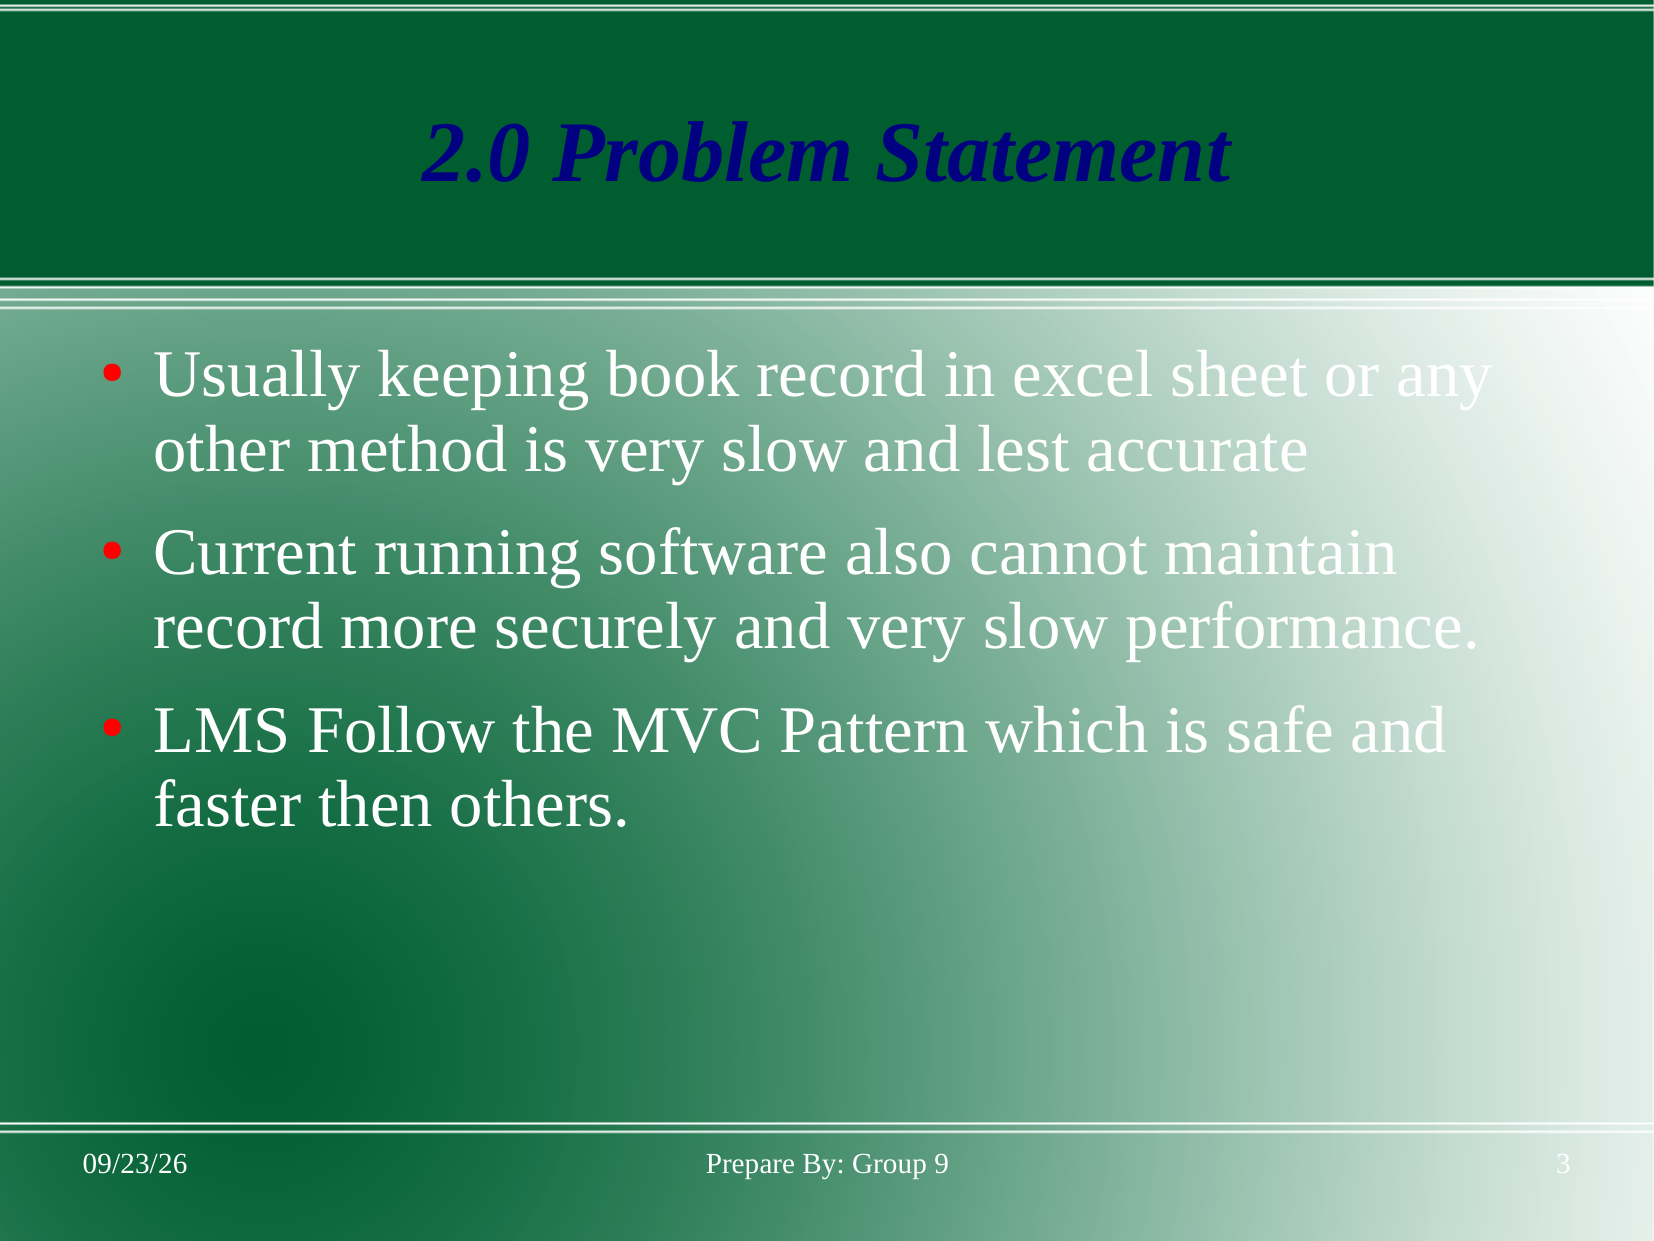

# 2.0 Problem Statement
Usually keeping book record in excel sheet or any other method is very slow and lest accurate
Current running software also cannot maintain record more securely and very slow performance.
LMS Follow the MVC Pattern which is safe and faster then others.
Prepare By: Group 9
3